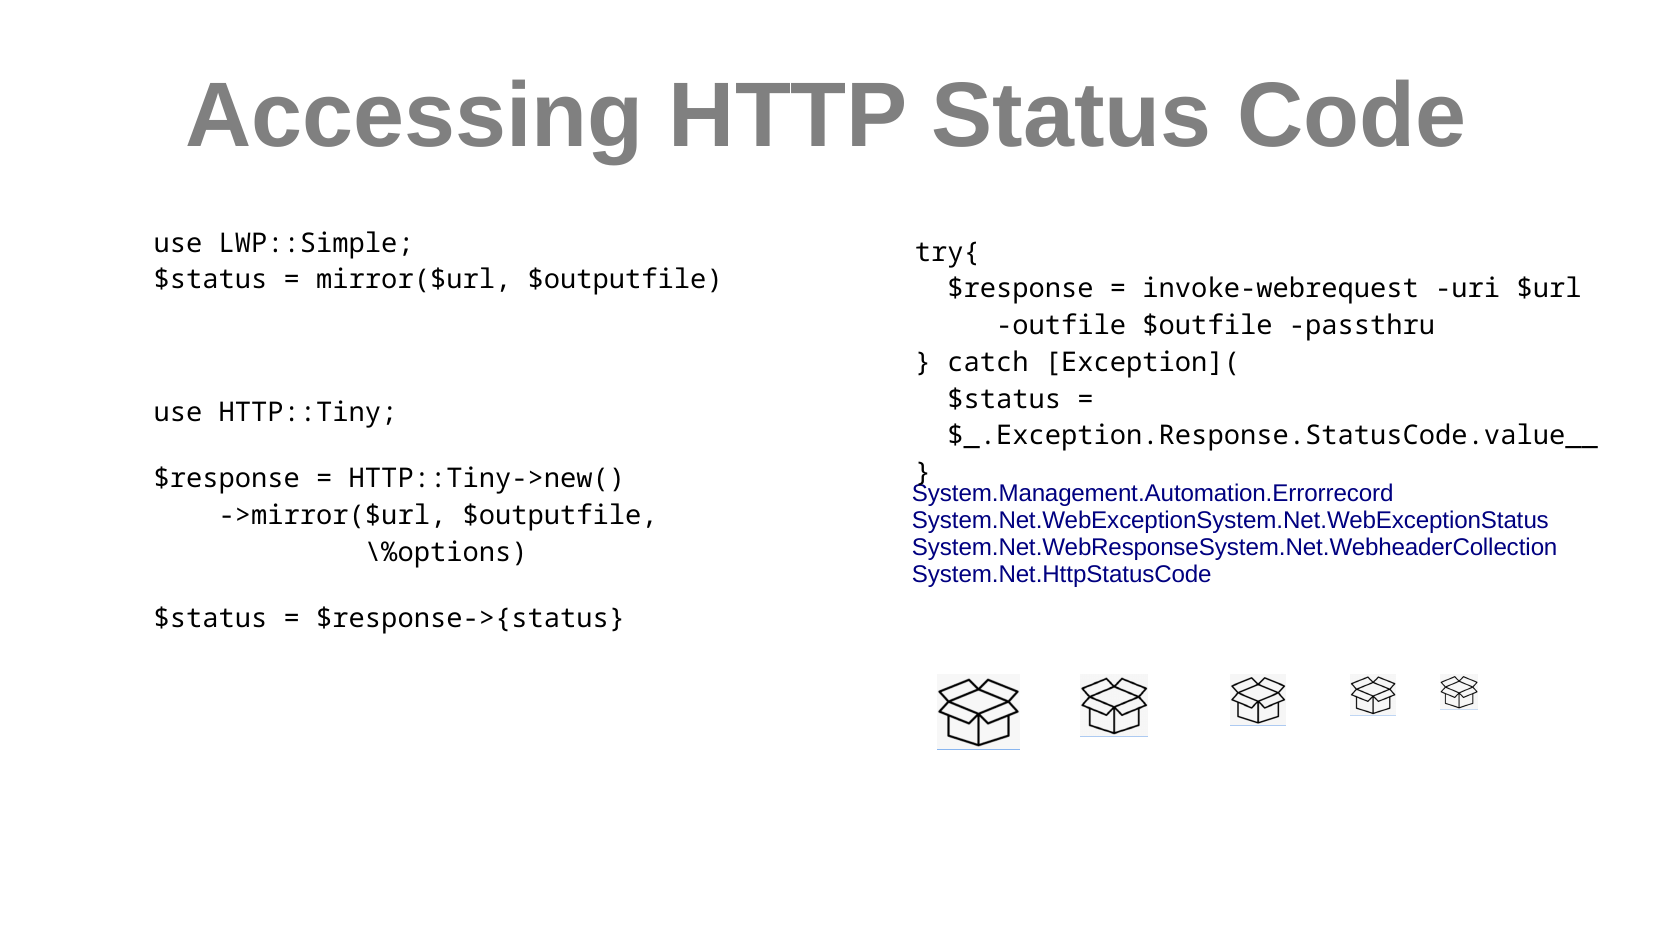

# Accessing HTTP Status Code
use LWP::Simple;
$status = mirror($url, $outputfile)
use HTTP::Tiny;
$response = HTTP::Tiny->new()
 ->mirror($url, $outputfile,
 \%options)
$status = $response->{status}
try{
 $response = invoke-webrequest -uri $url
 -outfile $outfile -passthru
} catch [Exception](
 $status =
 $_.Exception.Response.StatusCode.value__
}
System.Management.Automation.Errorrecord
System.Net.WebExceptionSystem.Net.WebExceptionStatusSystem.Net.WebResponseSystem.Net.WebheaderCollectionSystem.Net.HttpStatusCode